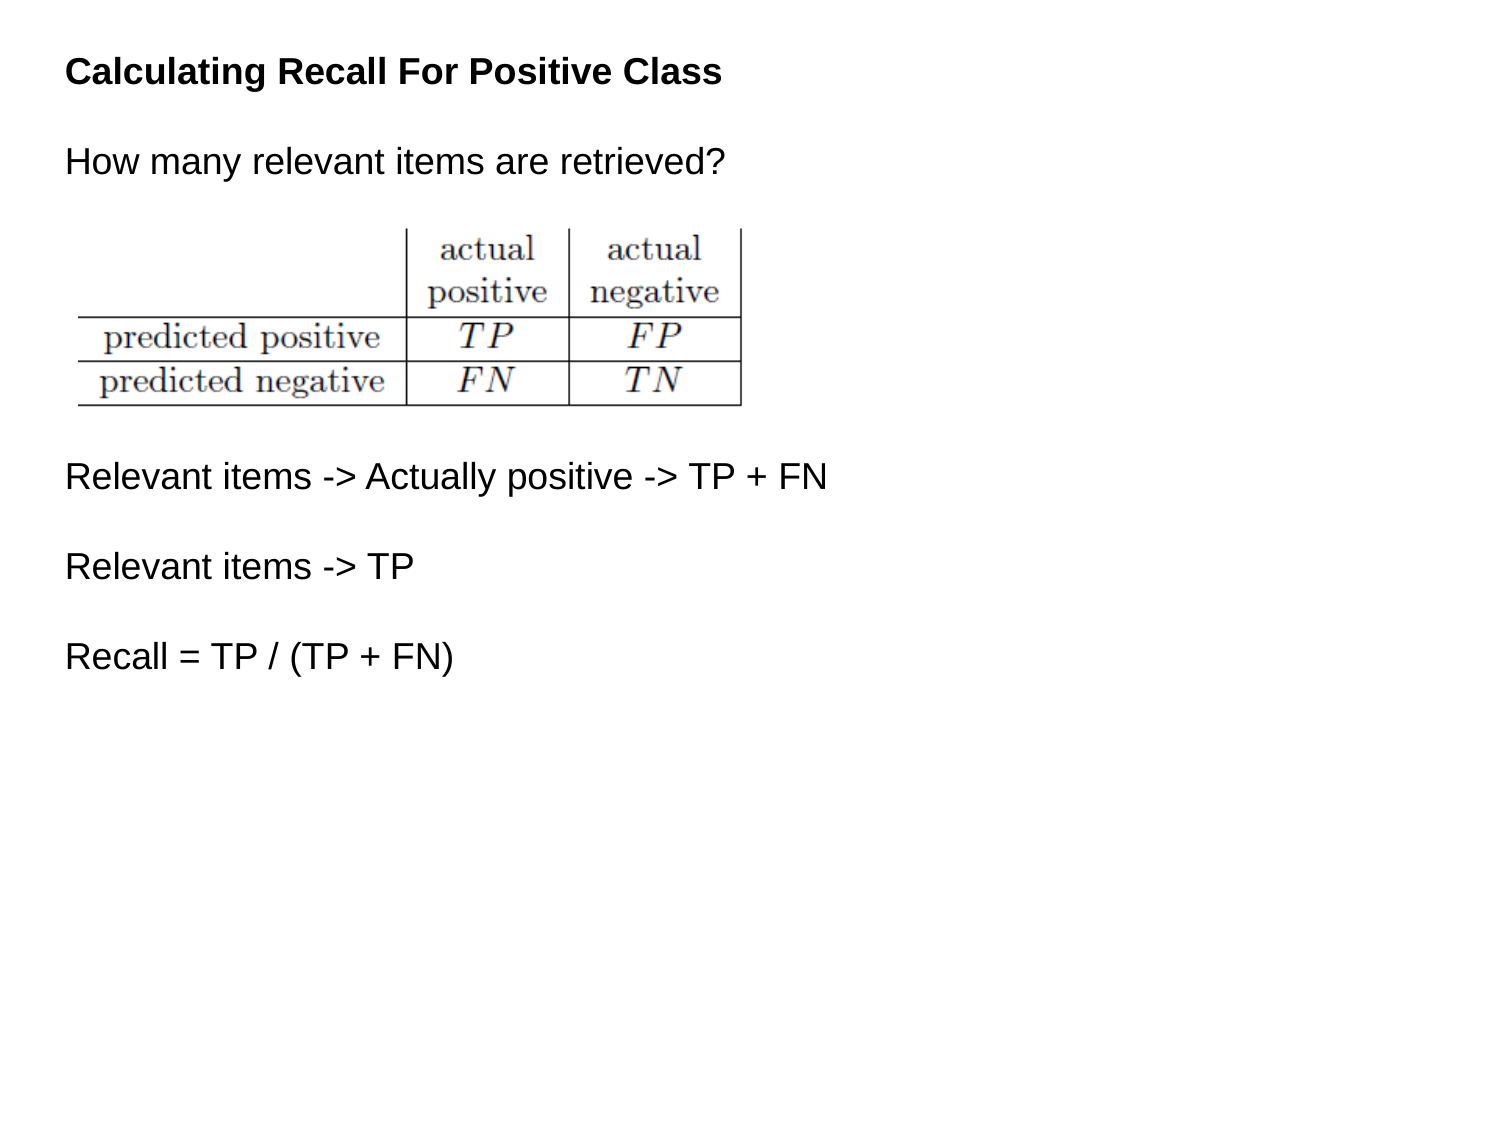

Calculating Recall For Positive Class
How many relevant items are retrieved?
Relevant items -> Actually positive -> TP + FN
Relevant items -> TP
Recall = TP / (TP + FN)